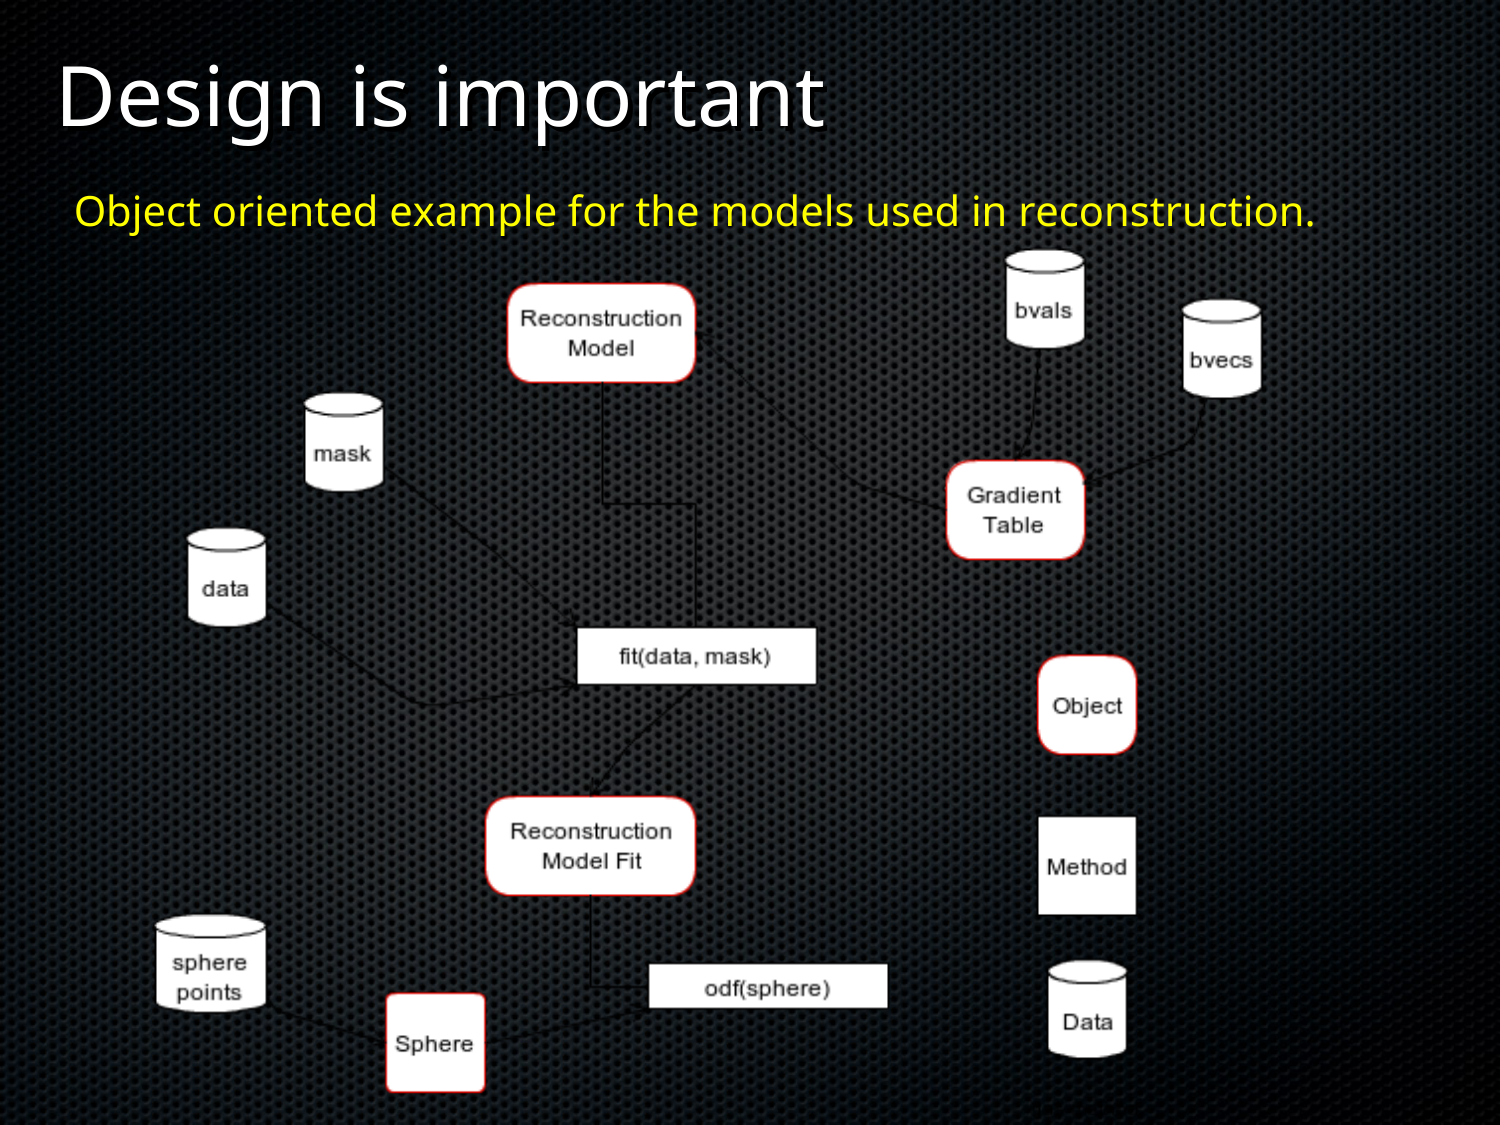

# Design is important
Object oriented example for the models used in reconstruction.